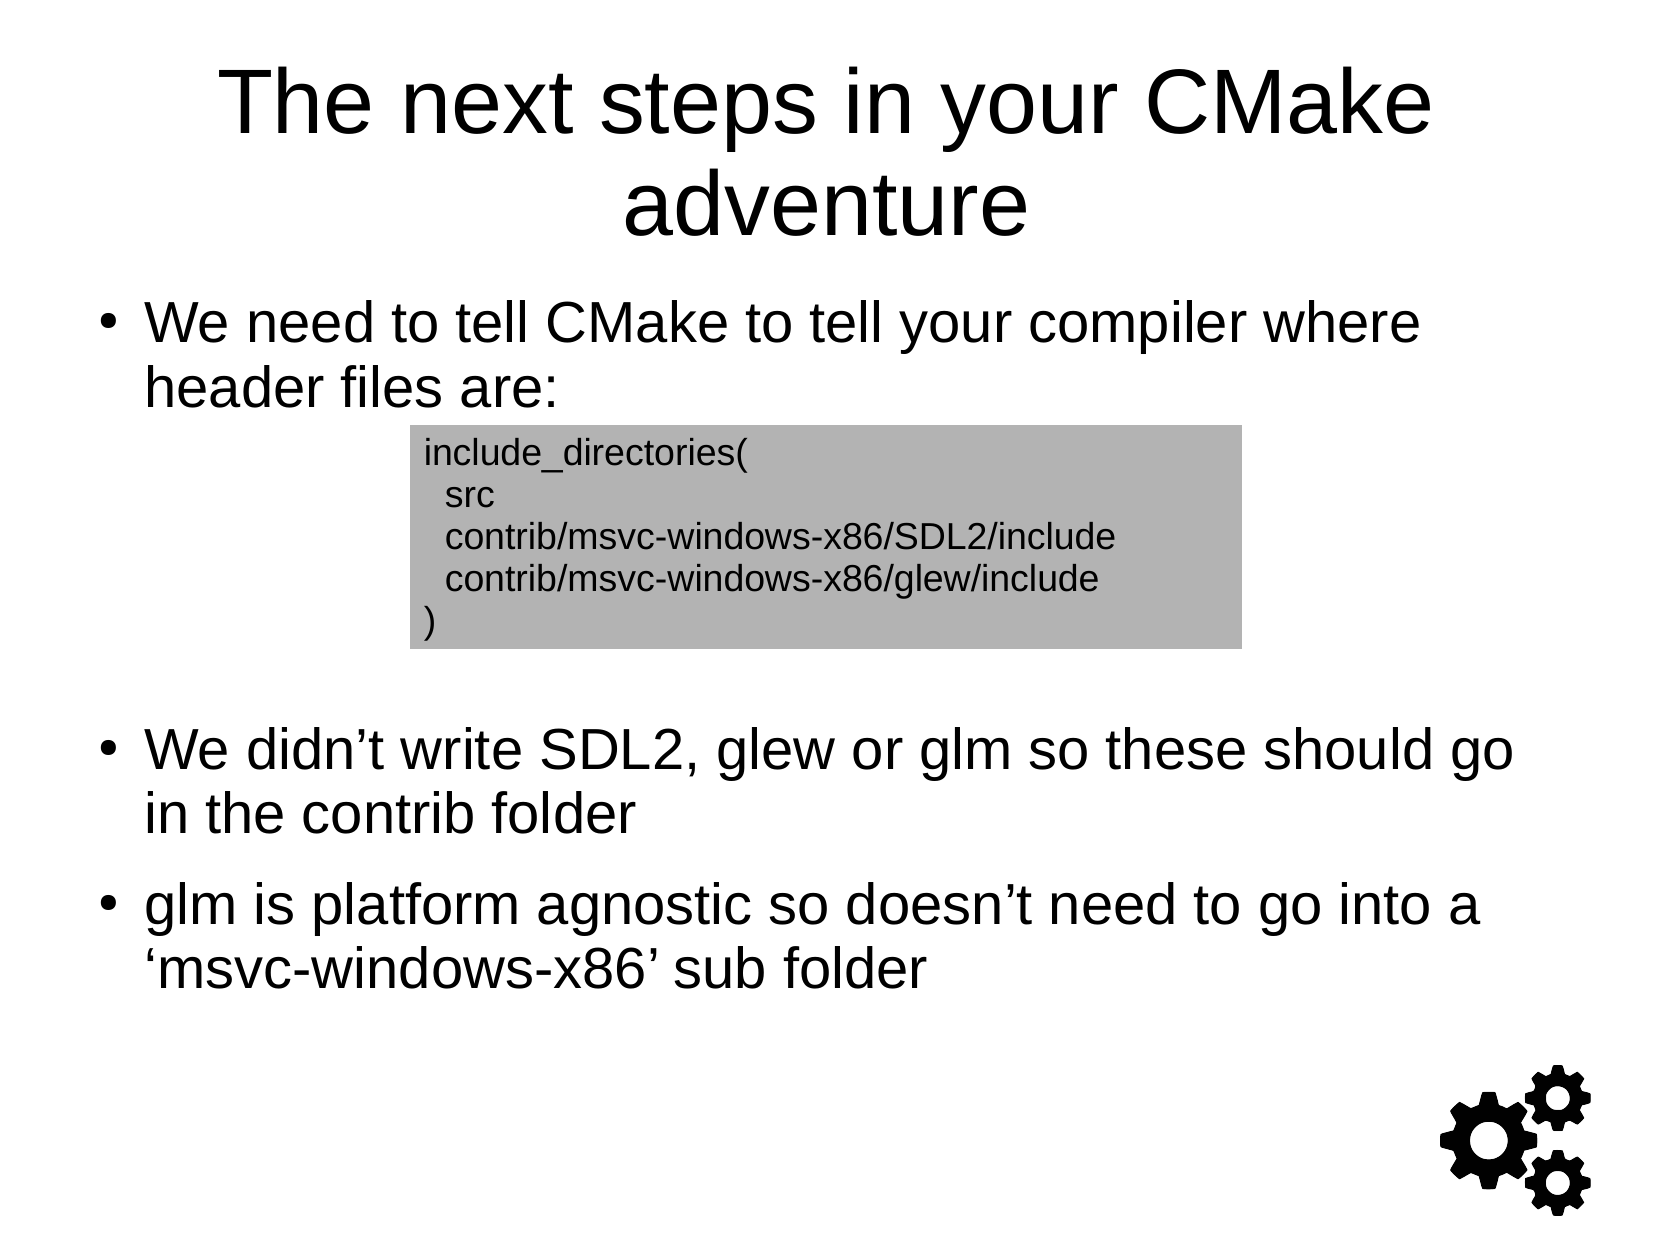

# The next steps in your CMake adventure
We need to tell CMake to tell your compiler where header files are:
We didn’t write SDL2, glew or glm so these should go in the contrib folder
glm is platform agnostic so doesn’t need to go into a ‘msvc-windows-x86’ sub folder
| include\_directories( src contrib/msvc-windows-x86/SDL2/include contrib/msvc-windows-x86/glew/include ) |
| --- |